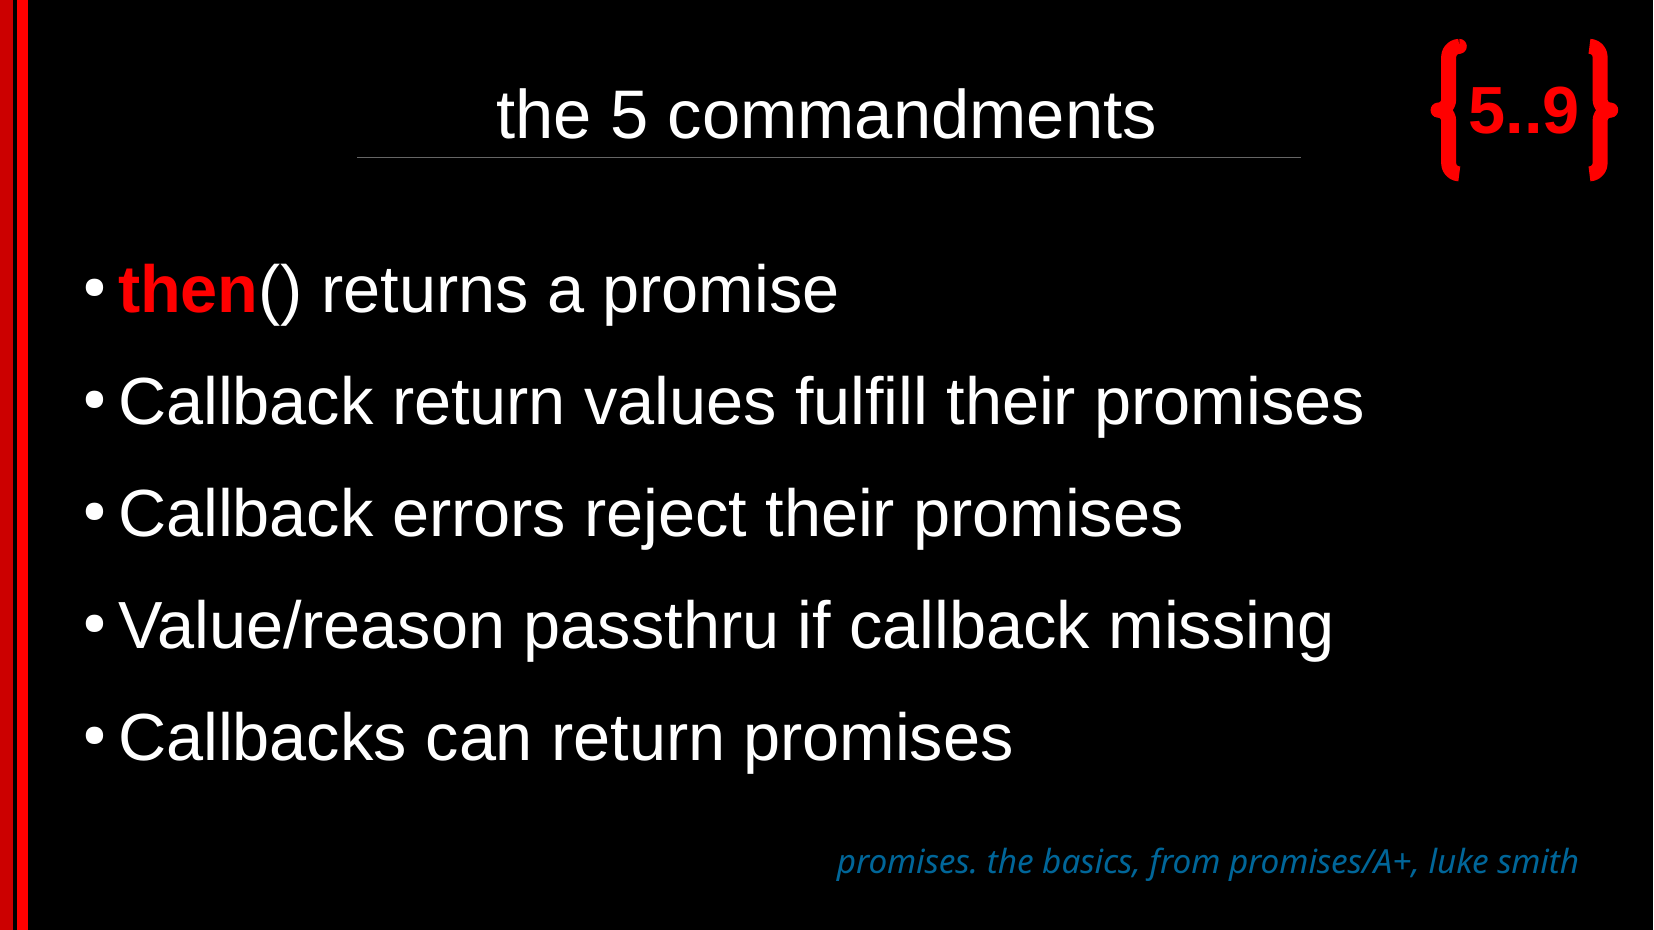

the 5 commandments
5..9
# then() returns a promise
Callback return values fulfill their promises
Callback errors reject their promises
Value/reason passthru if callback missing
Callbacks can return promises
promises. the basics, from promises/A+, luke smith